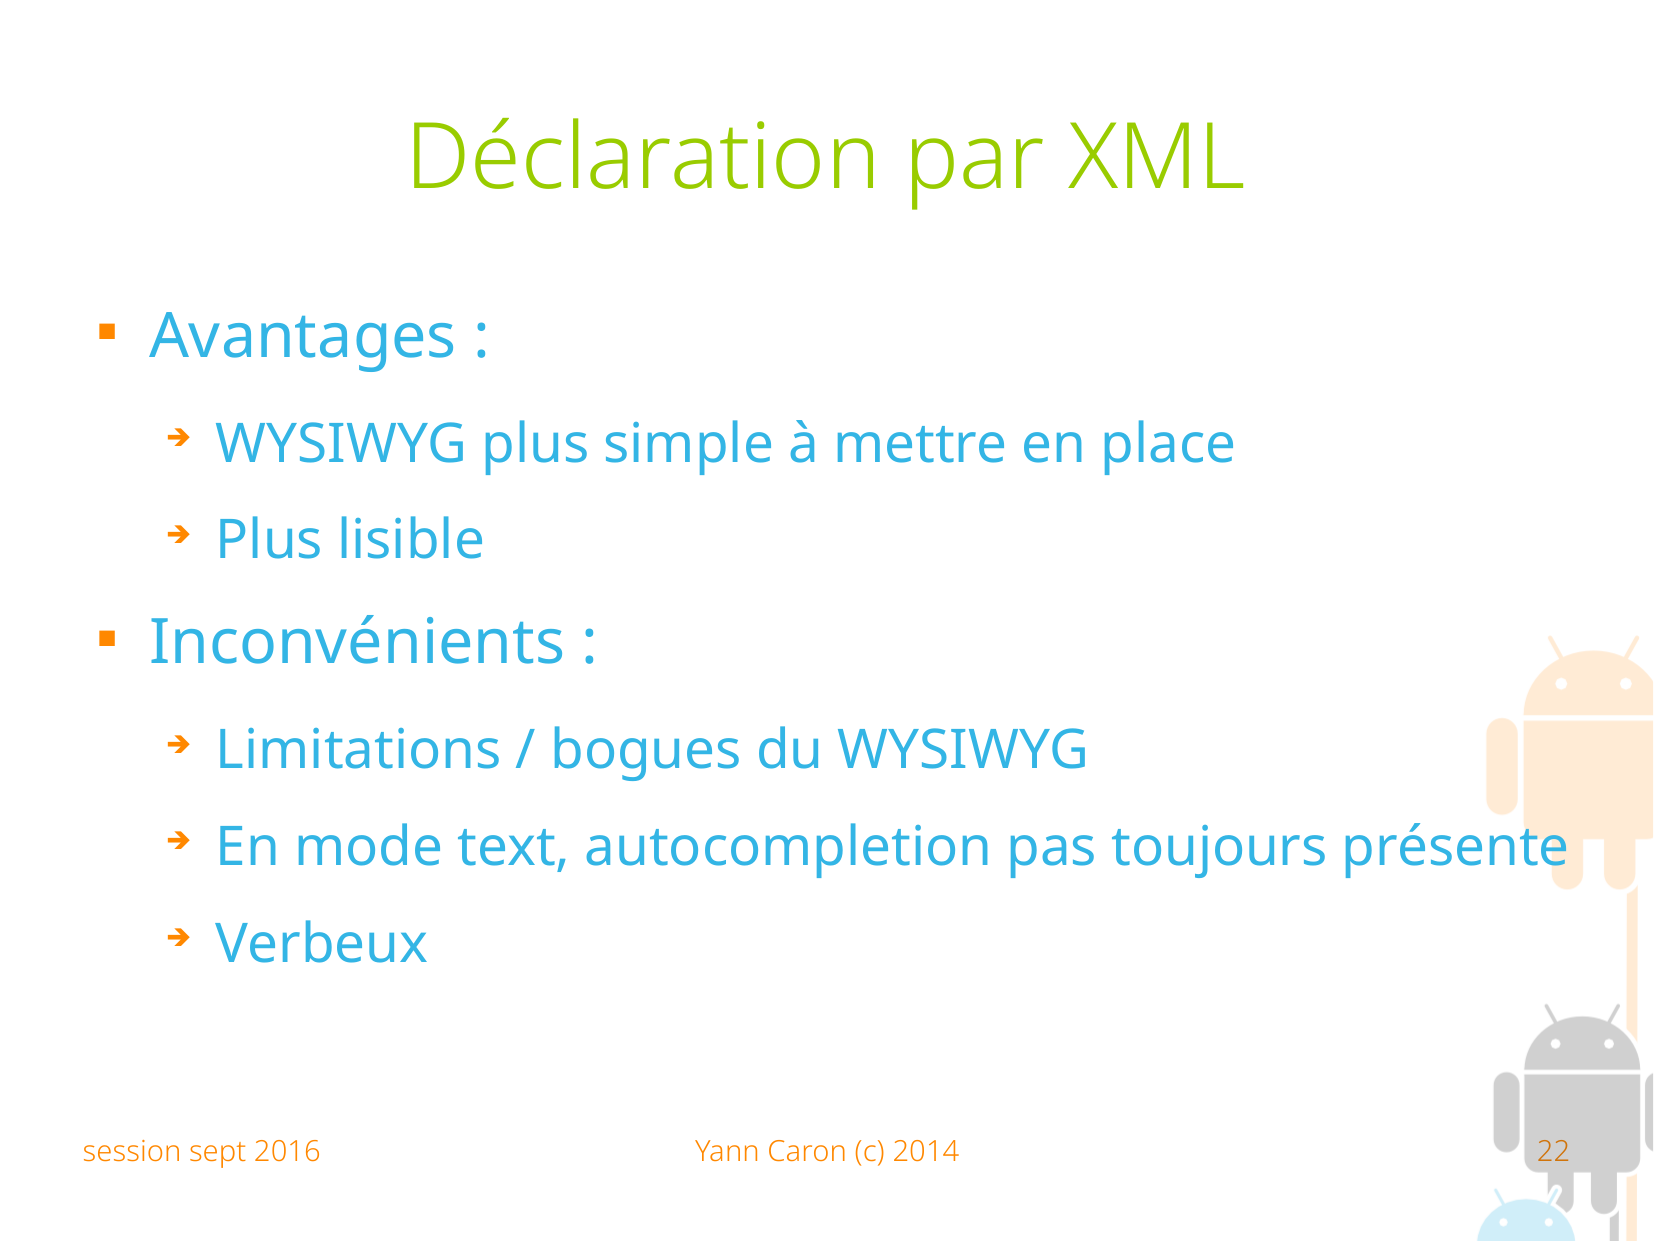

# Déclaration par XML
Avantages :
WYSIWYG plus simple à mettre en place
Plus lisible
Inconvénients :
Limitations / bogues du WYSIWYG
En mode text, autocompletion pas toujours présente
Verbeux
session sept 2016
Yann Caron (c) 2014
22